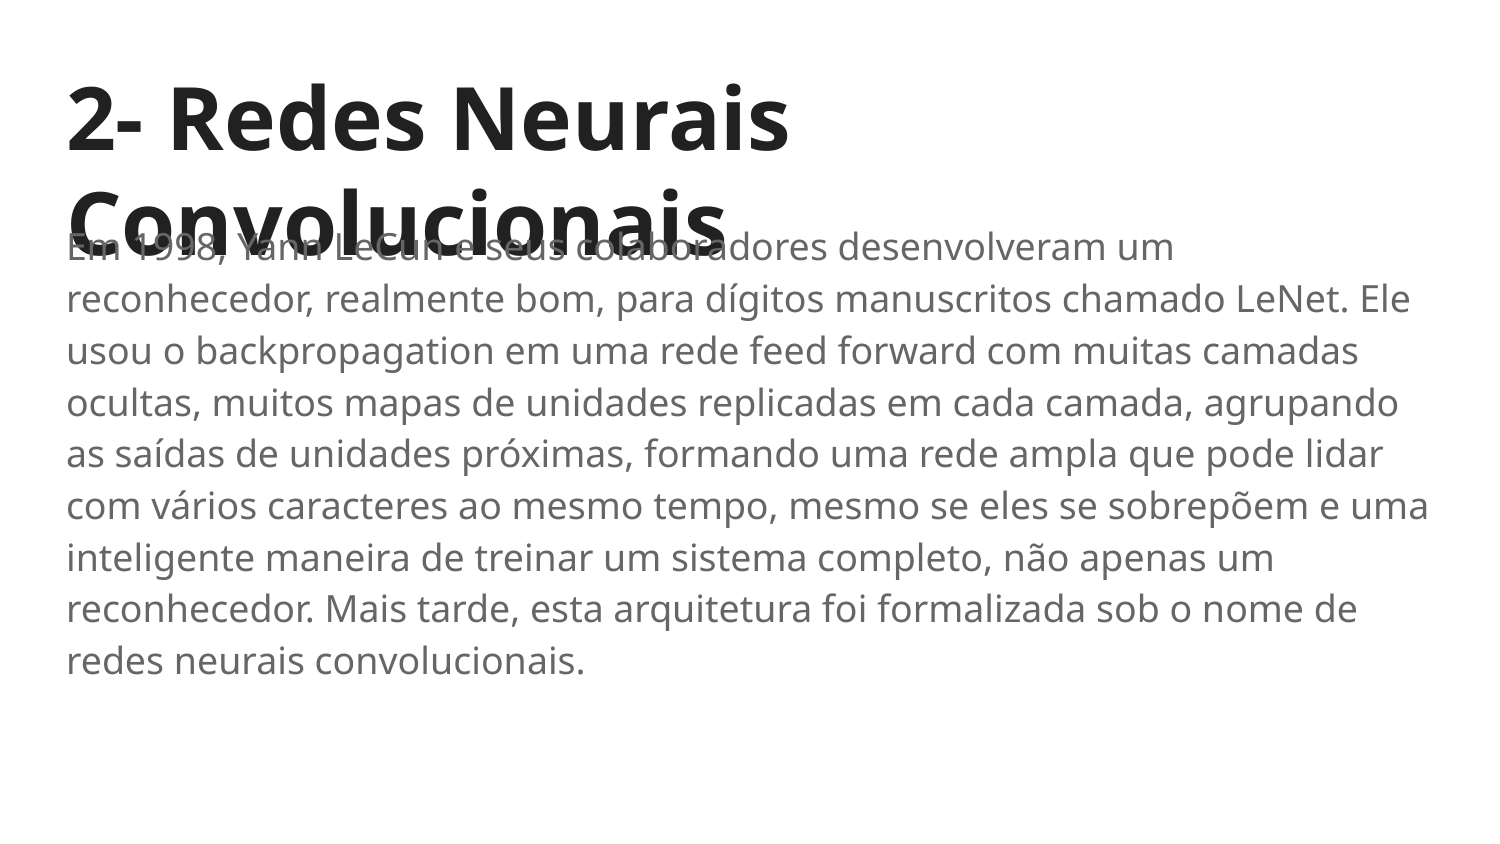

# 2- Redes Neurais Convolucionais
Em 1998, Yann LeCun e seus colaboradores desenvolveram um reconhecedor, realmente bom, para dígitos manuscritos chamado LeNet. Ele usou o backpropagation em uma rede feed forward com muitas camadas ocultas, muitos mapas de unidades replicadas em cada camada, agrupando as saídas de unidades próximas, formando uma rede ampla que pode lidar com vários caracteres ao mesmo tempo, mesmo se eles se sobrepõem e uma inteligente maneira de treinar um sistema completo, não apenas um reconhecedor. Mais tarde, esta arquitetura foi formalizada sob o nome de redes neurais convolucionais.